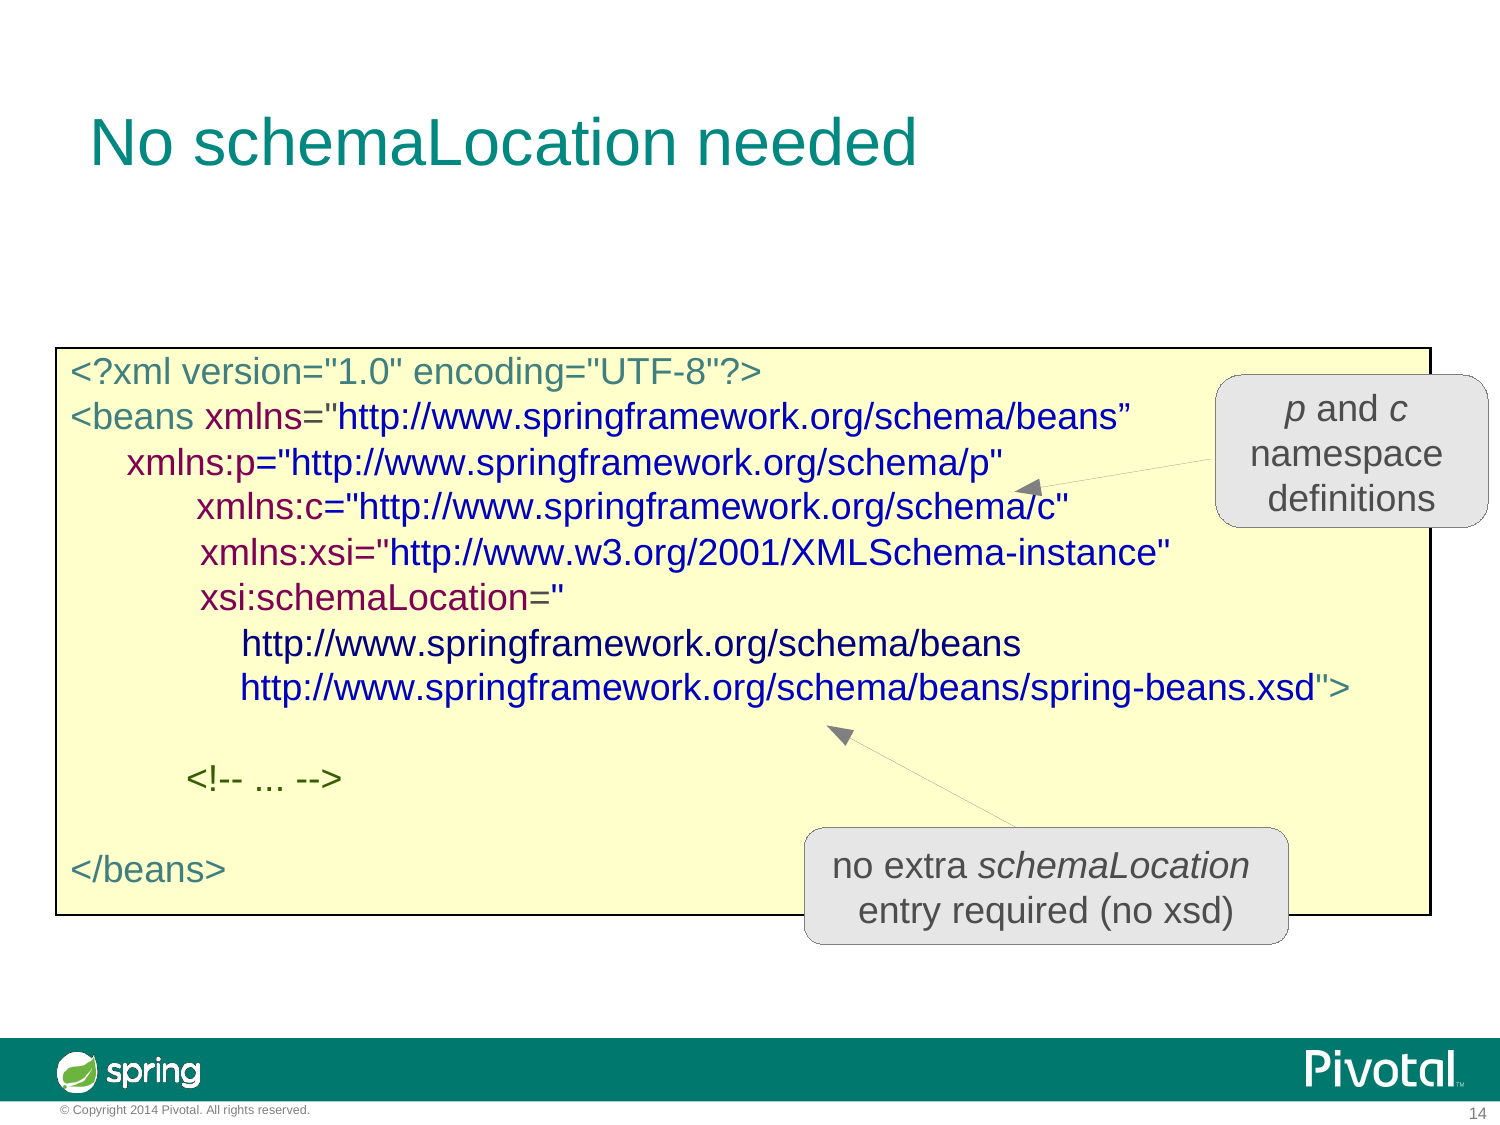

# No schemaLocation needed
<?xml version="1.0" encoding="UTF-8"?>
<beans xmlns="http://www.springframework.org/schema/beans”
	xmlns:p="http://www.springframework.org/schema/p"
 xmlns:c="http://www.springframework.org/schema/c"
	 xmlns:xsi="http://www.w3.org/2001/XMLSchema-instance"
	 xsi:schemaLocation="
		 http://www.springframework.org/schema/beans
	 http://www.springframework.org/schema/beans/spring-beans.xsd">
 <!-- ... -->
</beans>
p and c
namespace
definitions
no extra schemaLocation
entry required (no xsd)